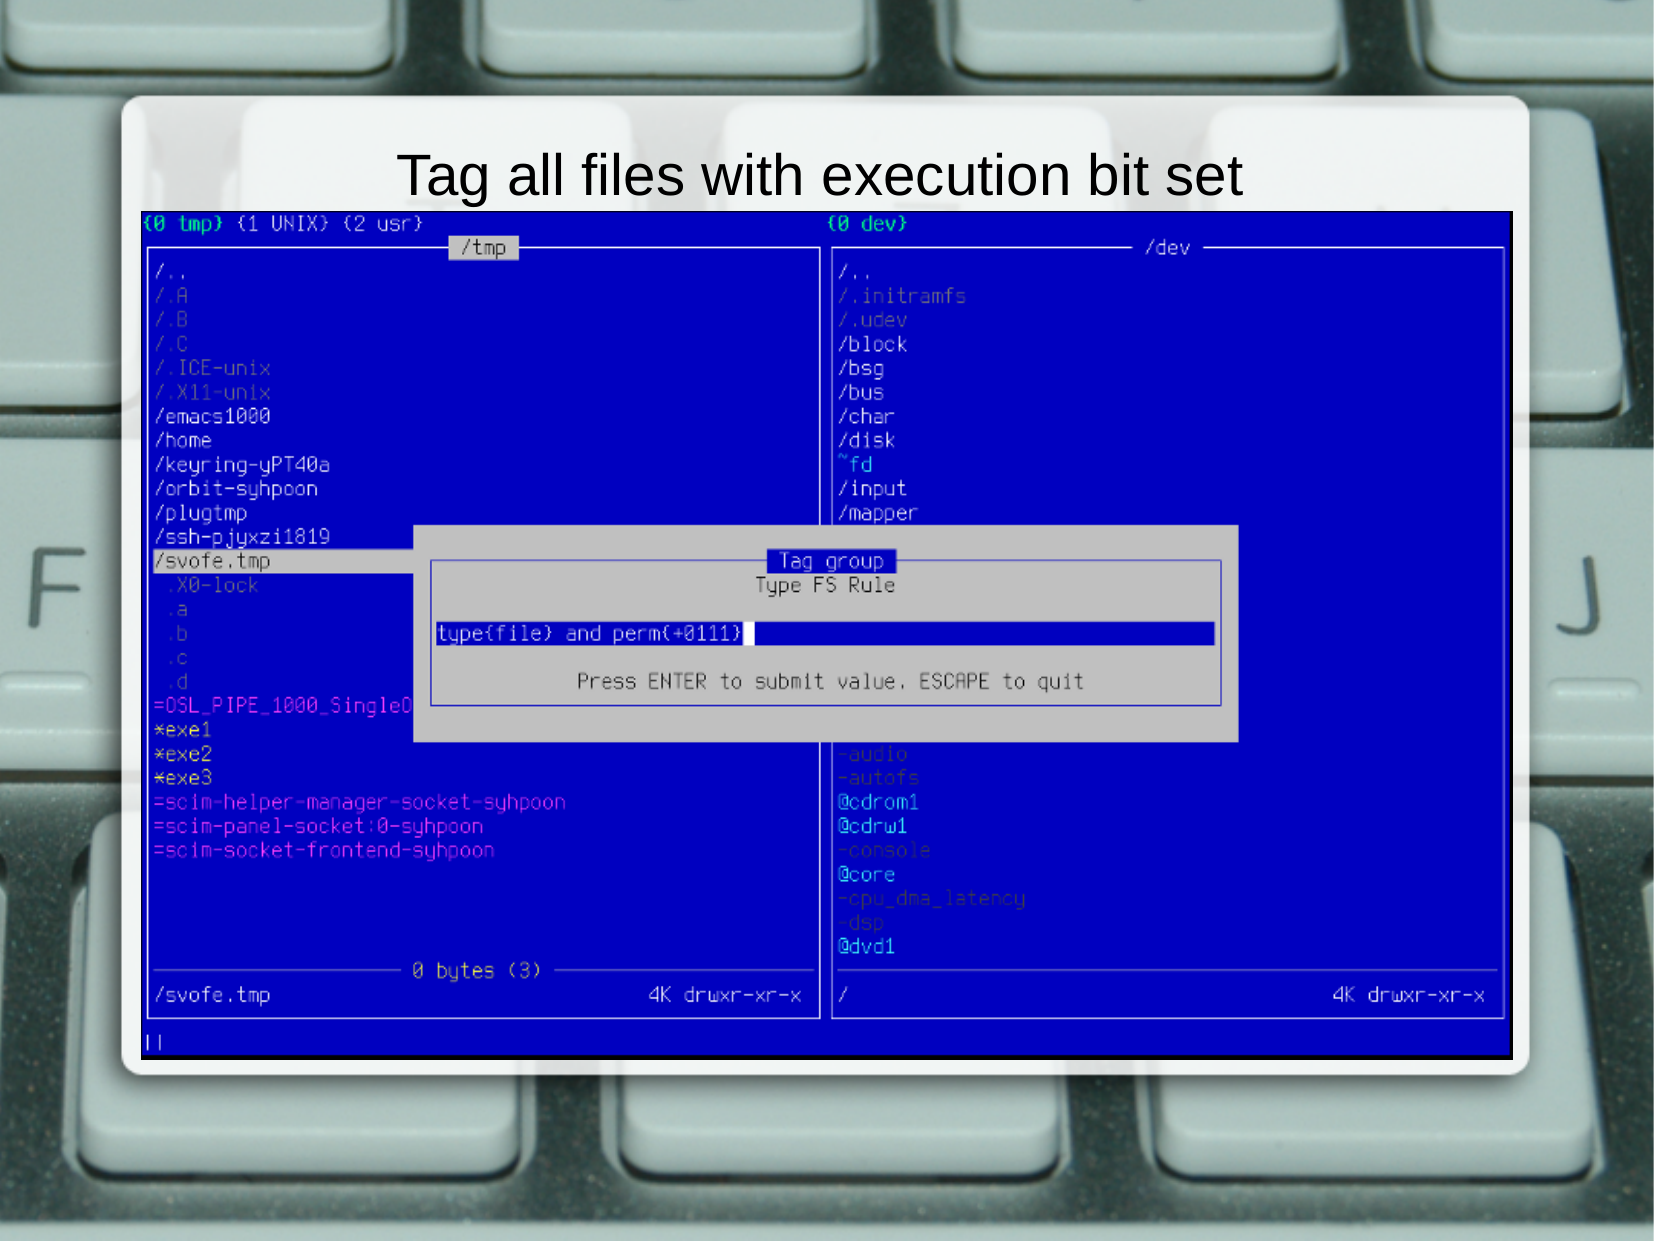

# Tag all files with execution bit set